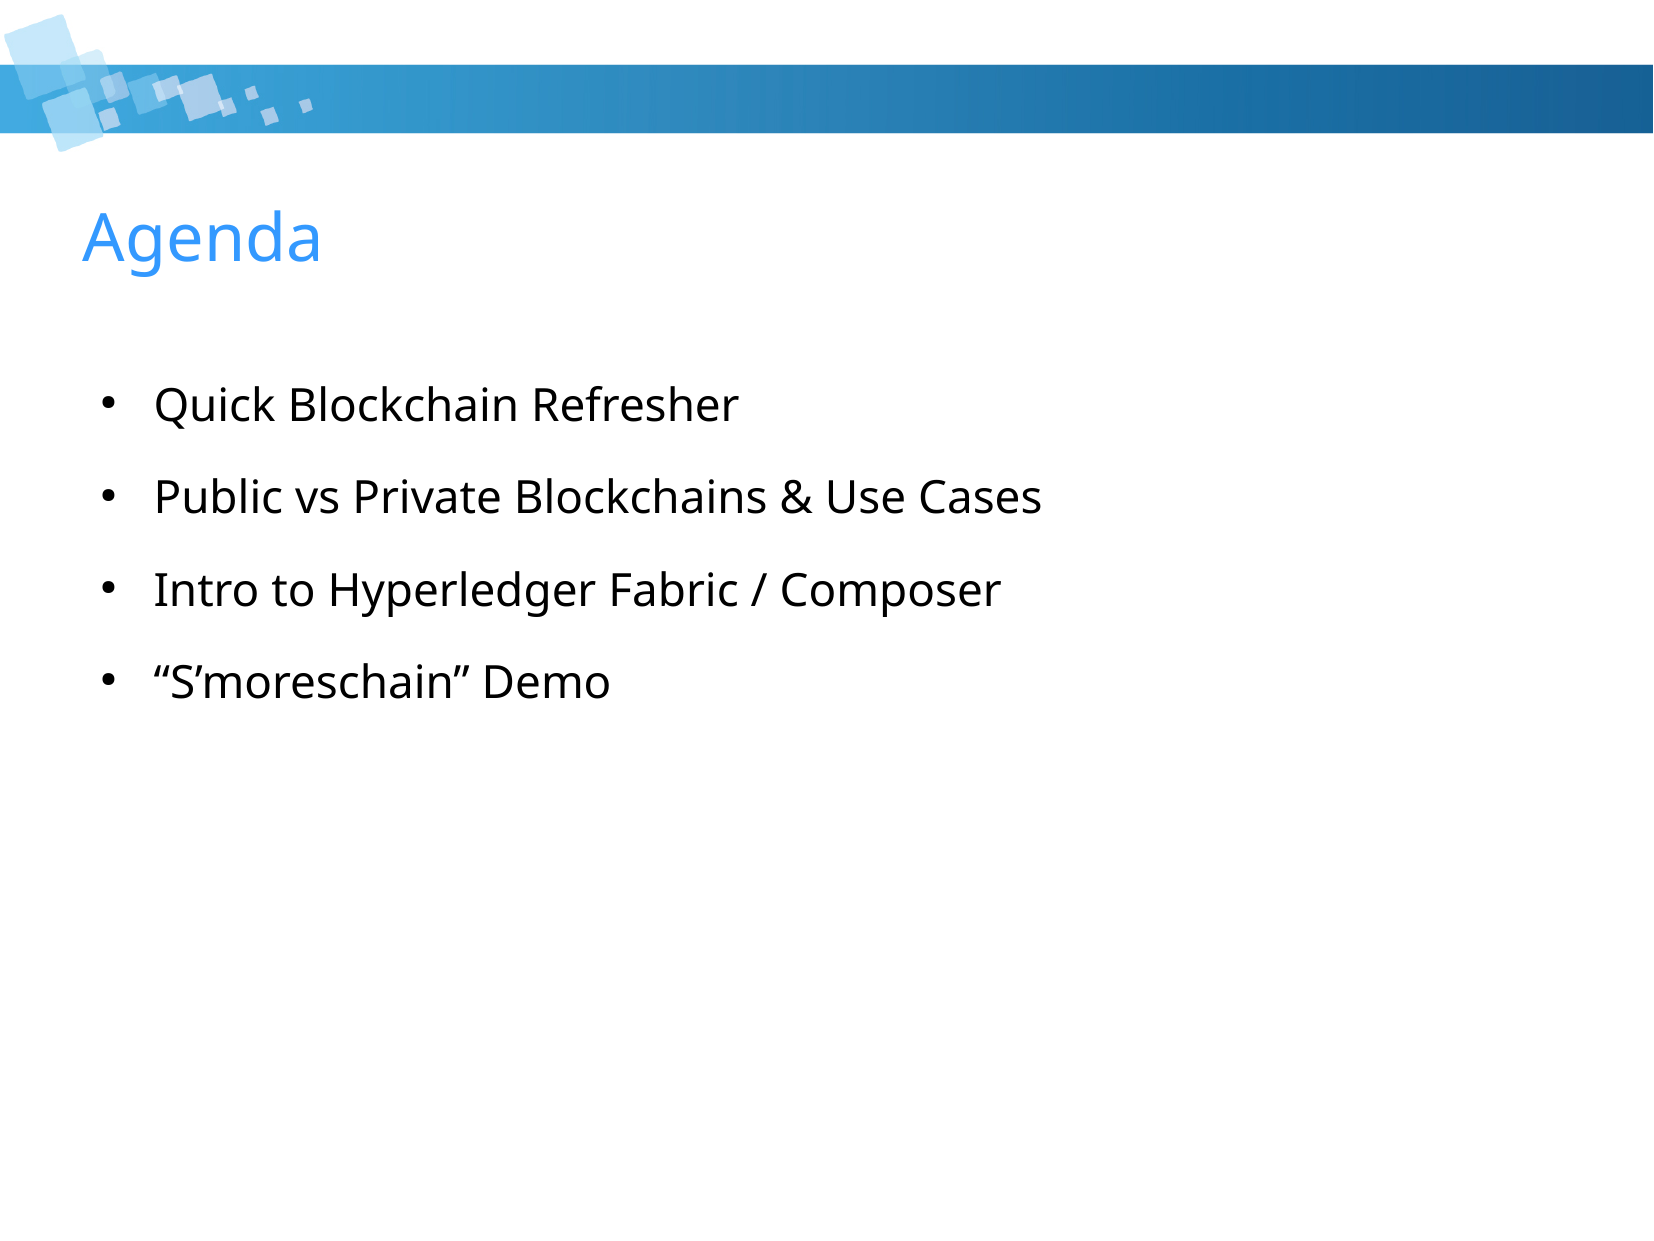

# Agenda
Quick Blockchain Refresher
Public vs Private Blockchains & Use Cases
Intro to Hyperledger Fabric / Composer
“S’moreschain” Demo